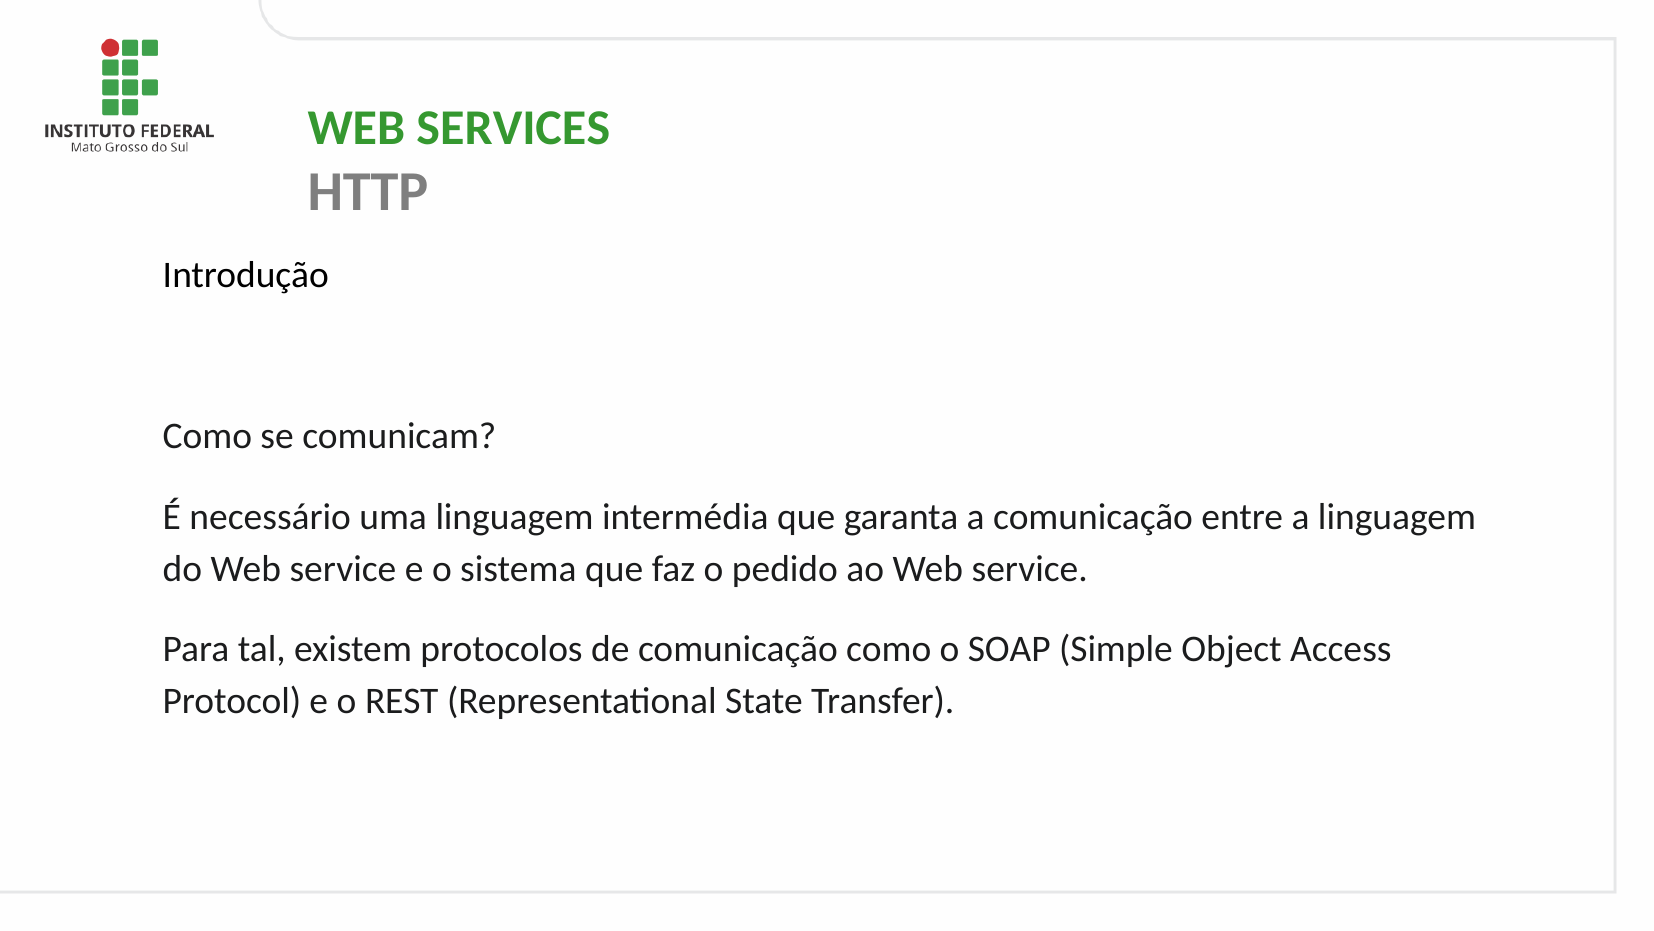

WEB SERVICES
HTTP
# Introdução
Como se comunicam?
É necessário uma linguagem intermédia que garanta a comunicação entre a linguagem do Web service e o sistema que faz o pedido ao Web service.
Para tal, existem protocolos de comunicação como o SOAP (Simple Object Access Protocol) e o REST (Representational State Transfer).